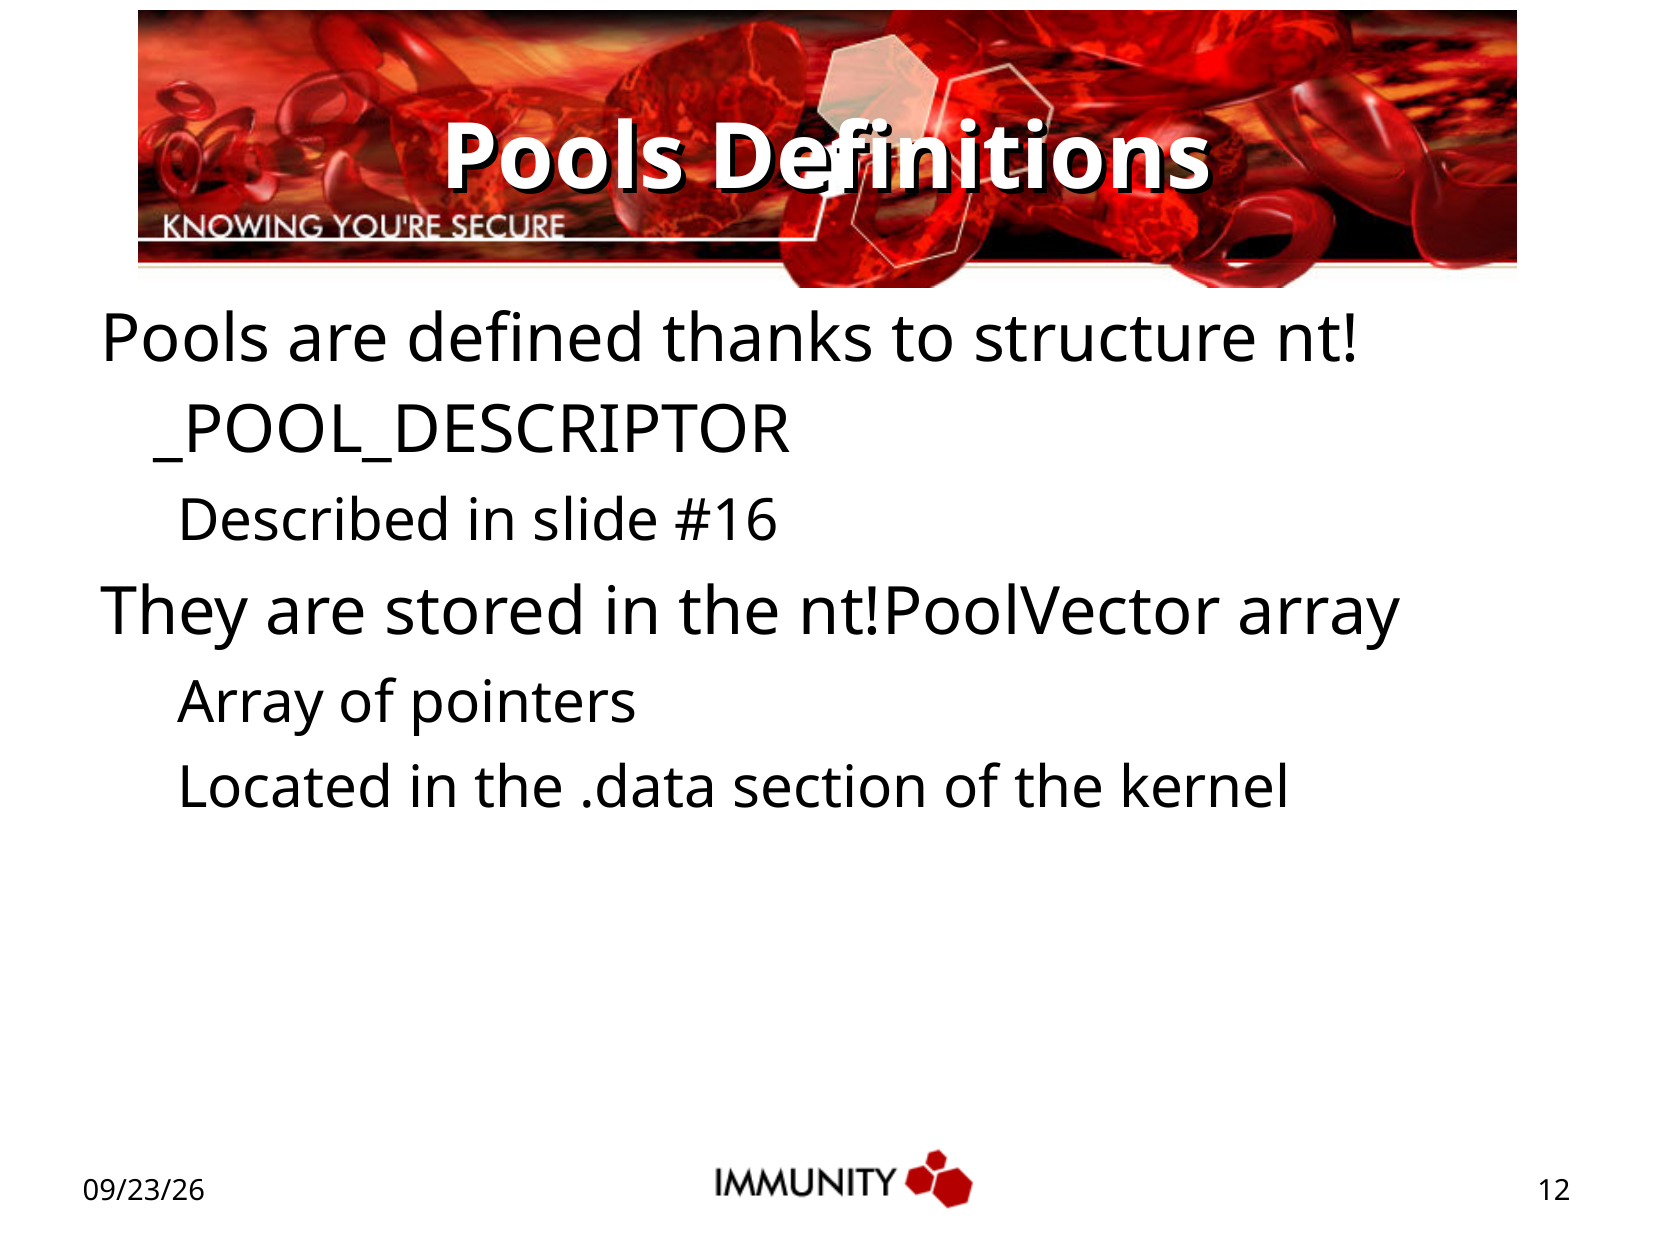

# Pools Definitions
Pools are defined thanks to structure nt!_POOL_DESCRIPTOR
Described in slide #16
They are stored in the nt!PoolVector array
Array of pointers
Located in the .data section of the kernel
12